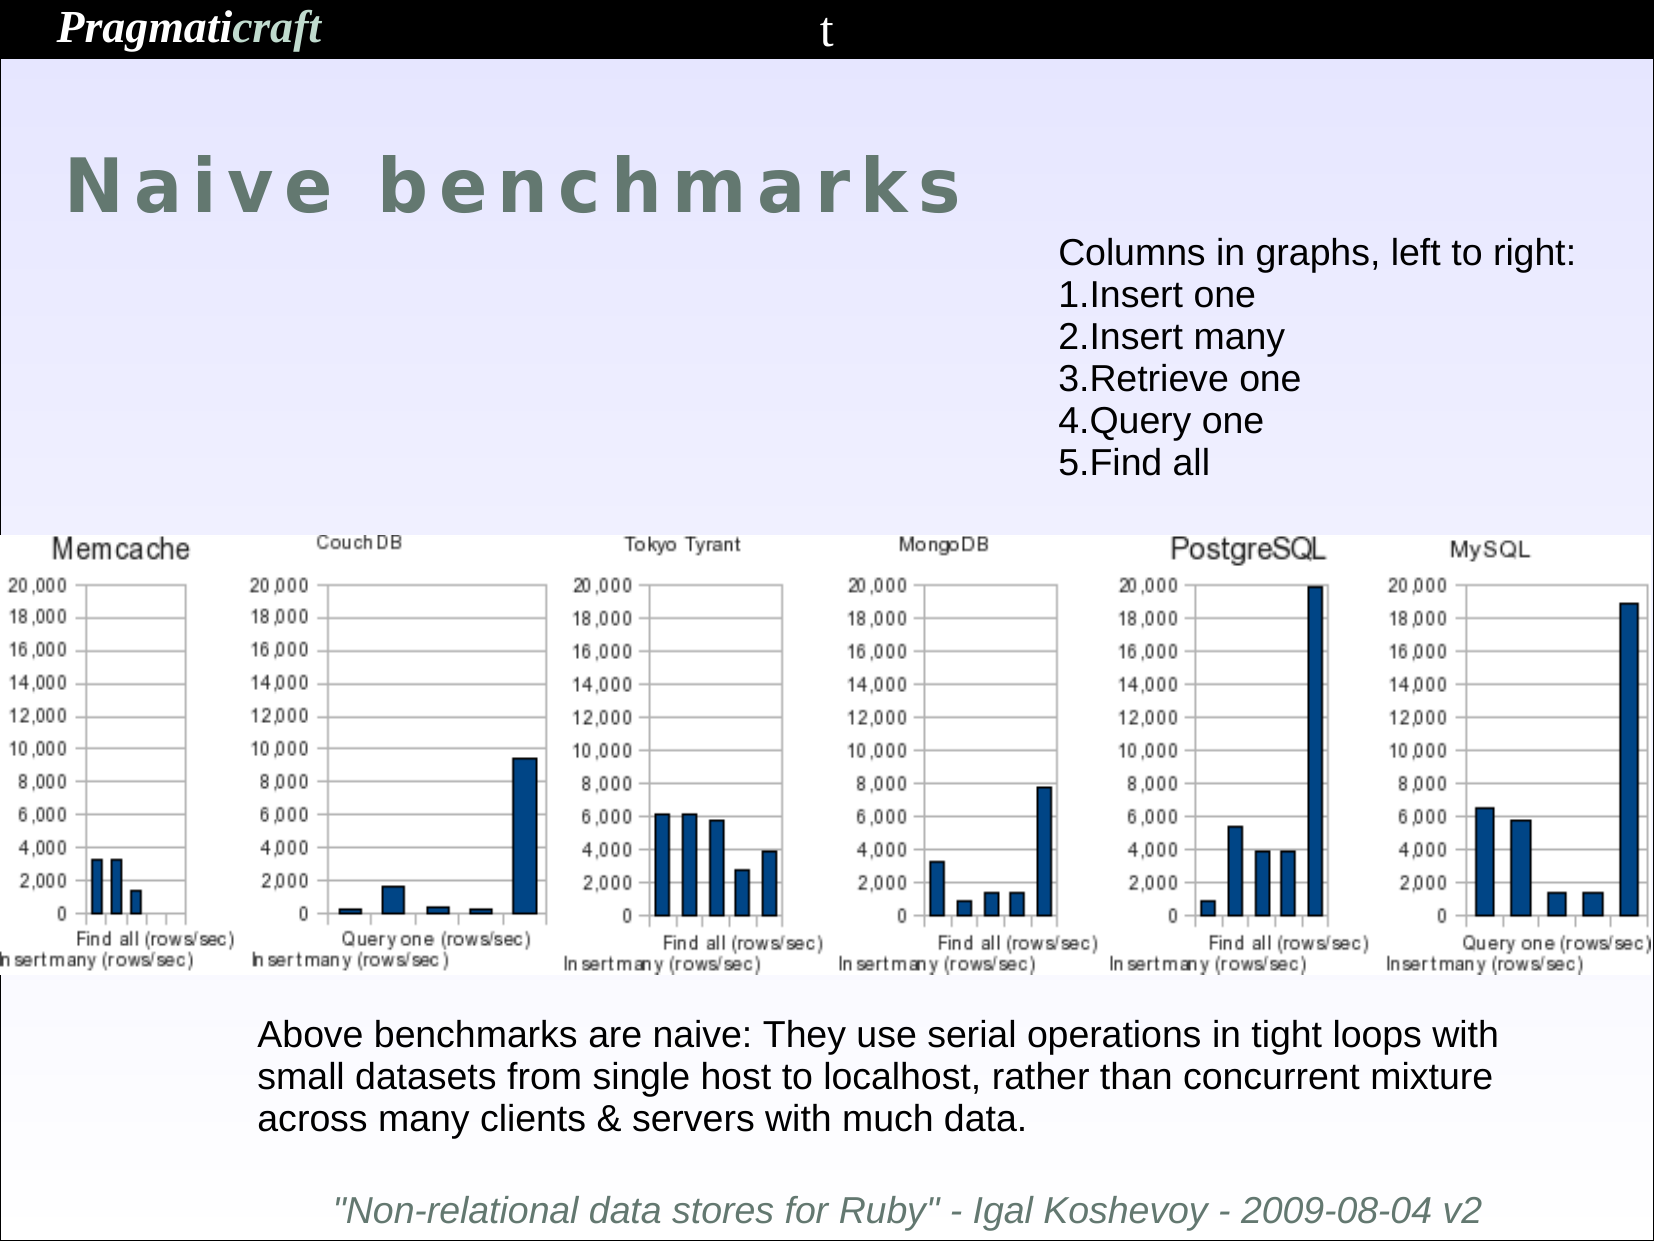

# Naive benchmarks
Columns in graphs, left to right:
Insert one
Insert many
Retrieve one
Query one
Find all
Above benchmarks are naive: They use serial operations in tight loops with small datasets from single host to localhost, rather than concurrent mixture across many clients & servers with much data.